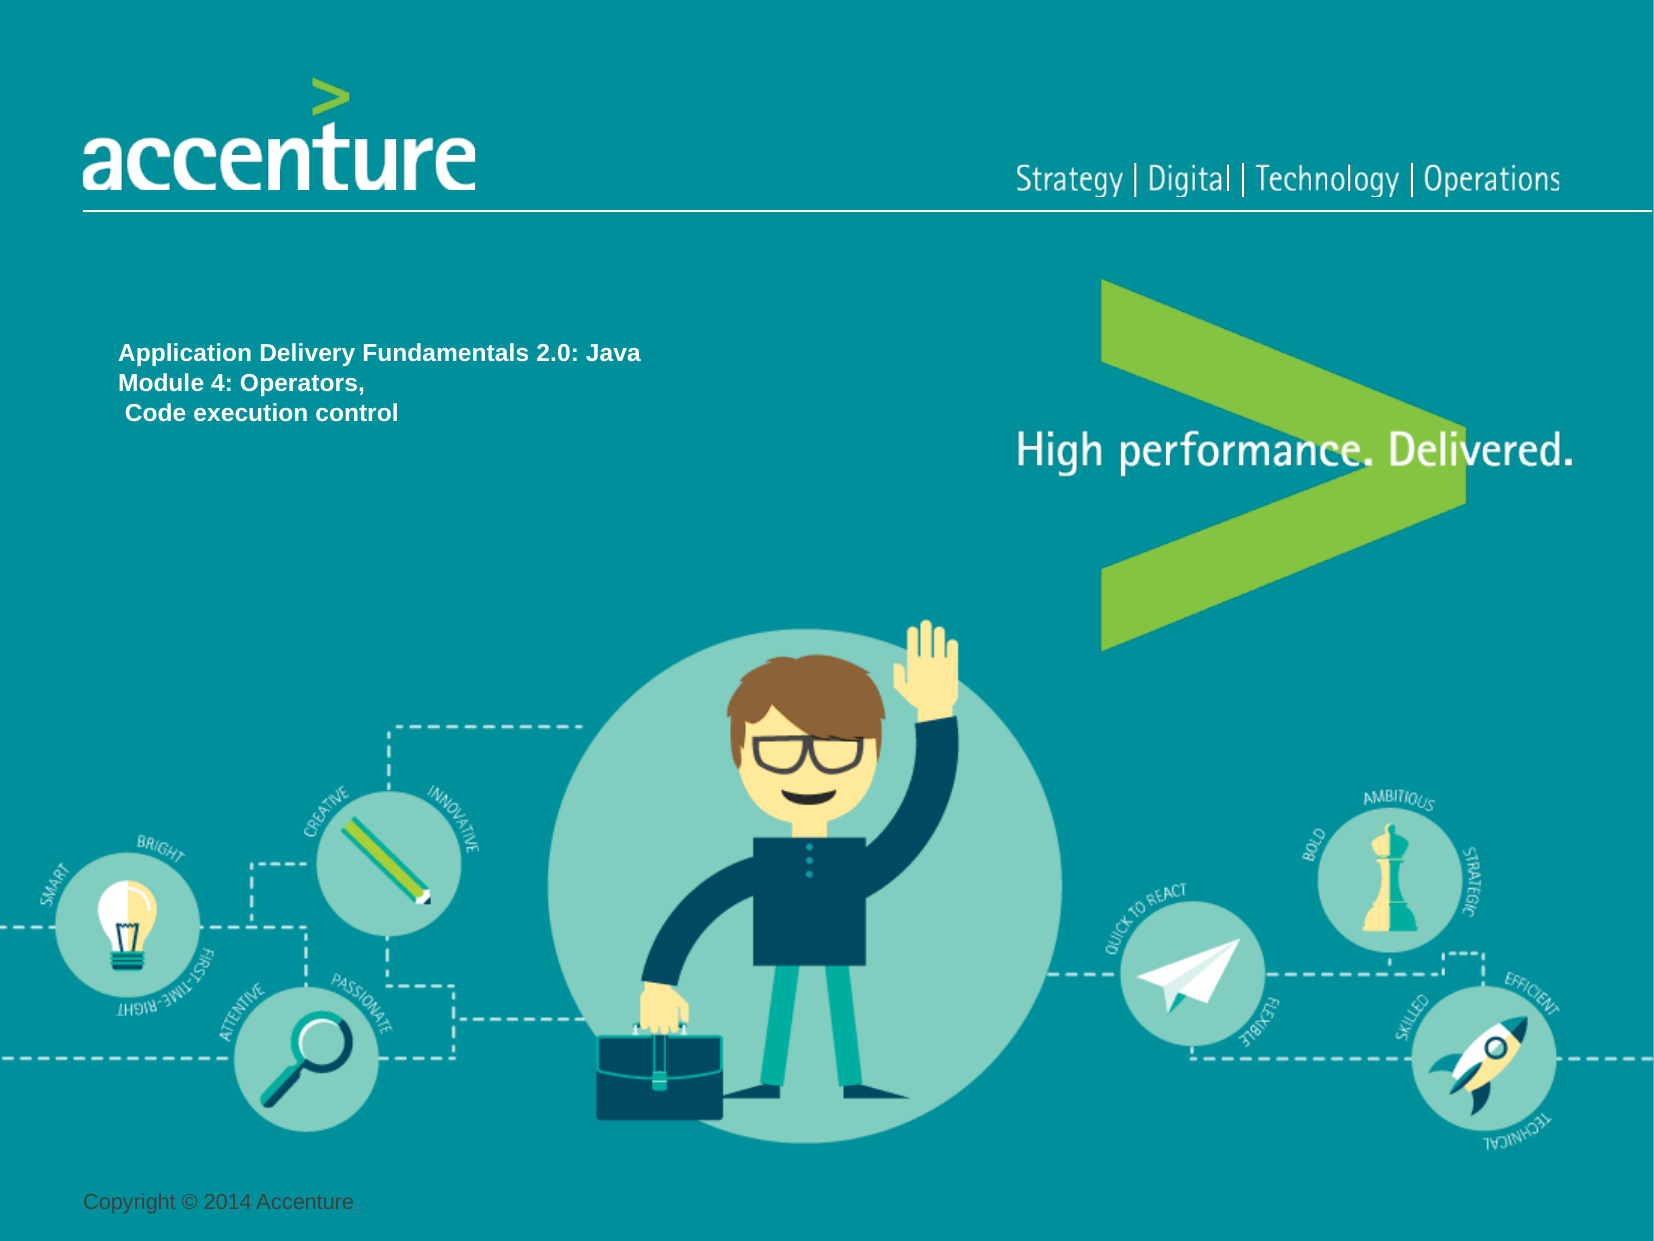

# Application Delivery Fundamentals 2.0: Java Module 4: Operators, Code execution control